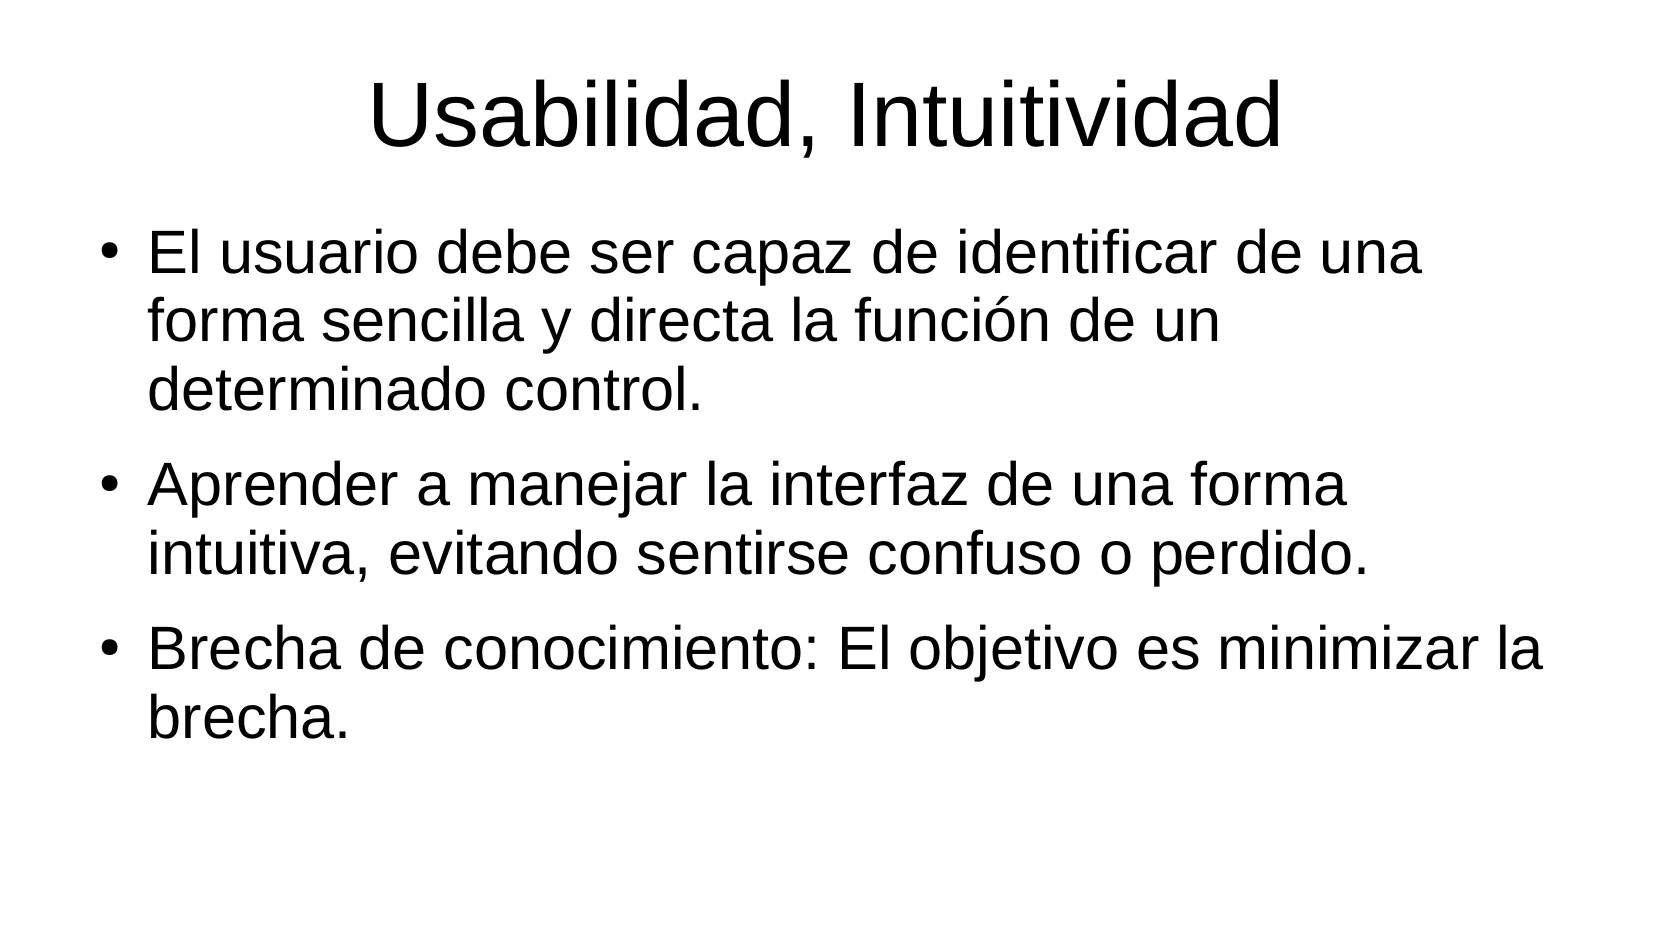

# Usabilidad, Intuitividad
El usuario debe ser capaz de identificar de una forma sencilla y directa la función de un determinado control.
Aprender a manejar la interfaz de una forma intuitiva, evitando sentirse confuso o perdido.
Brecha de conocimiento: El objetivo es minimizar la brecha.